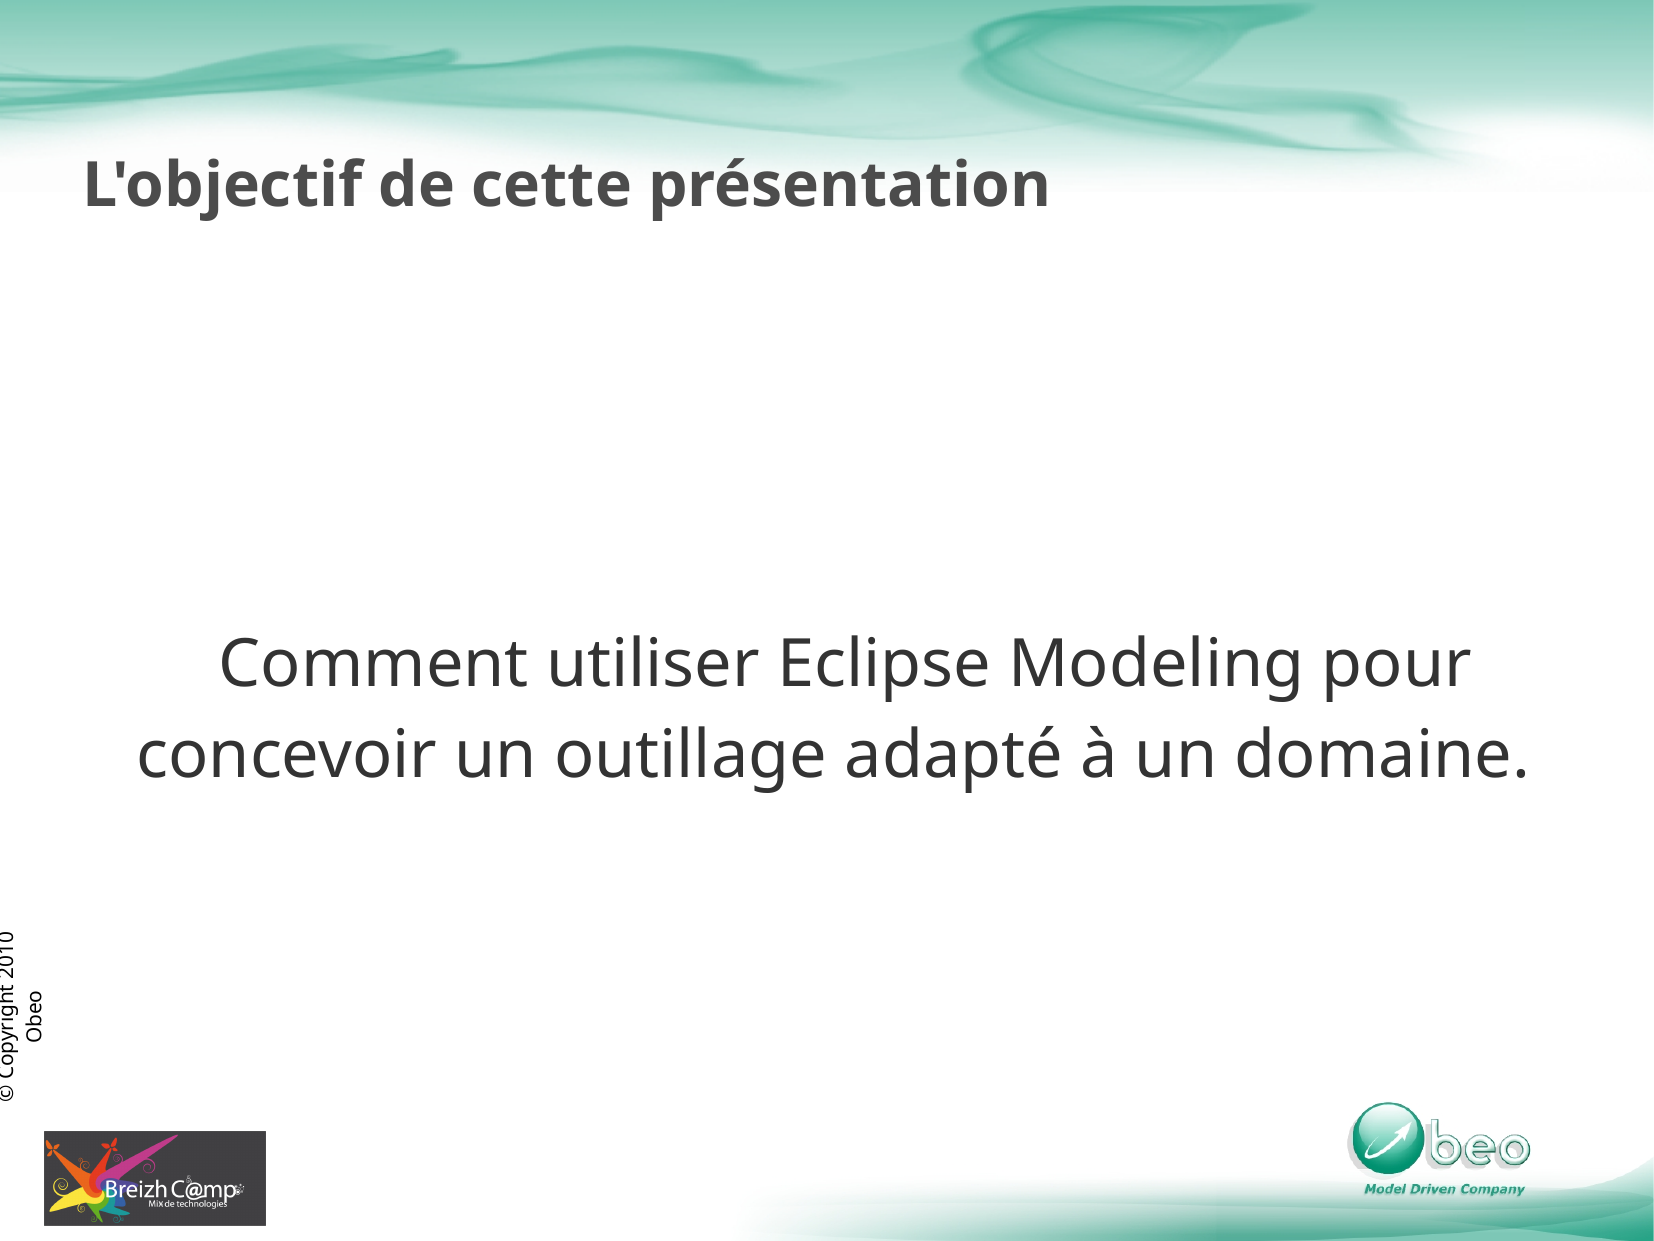

# L'objectif de cette présentation
Comment utiliser Eclipse Modeling pour concevoir un outillage adapté à un domaine.
4